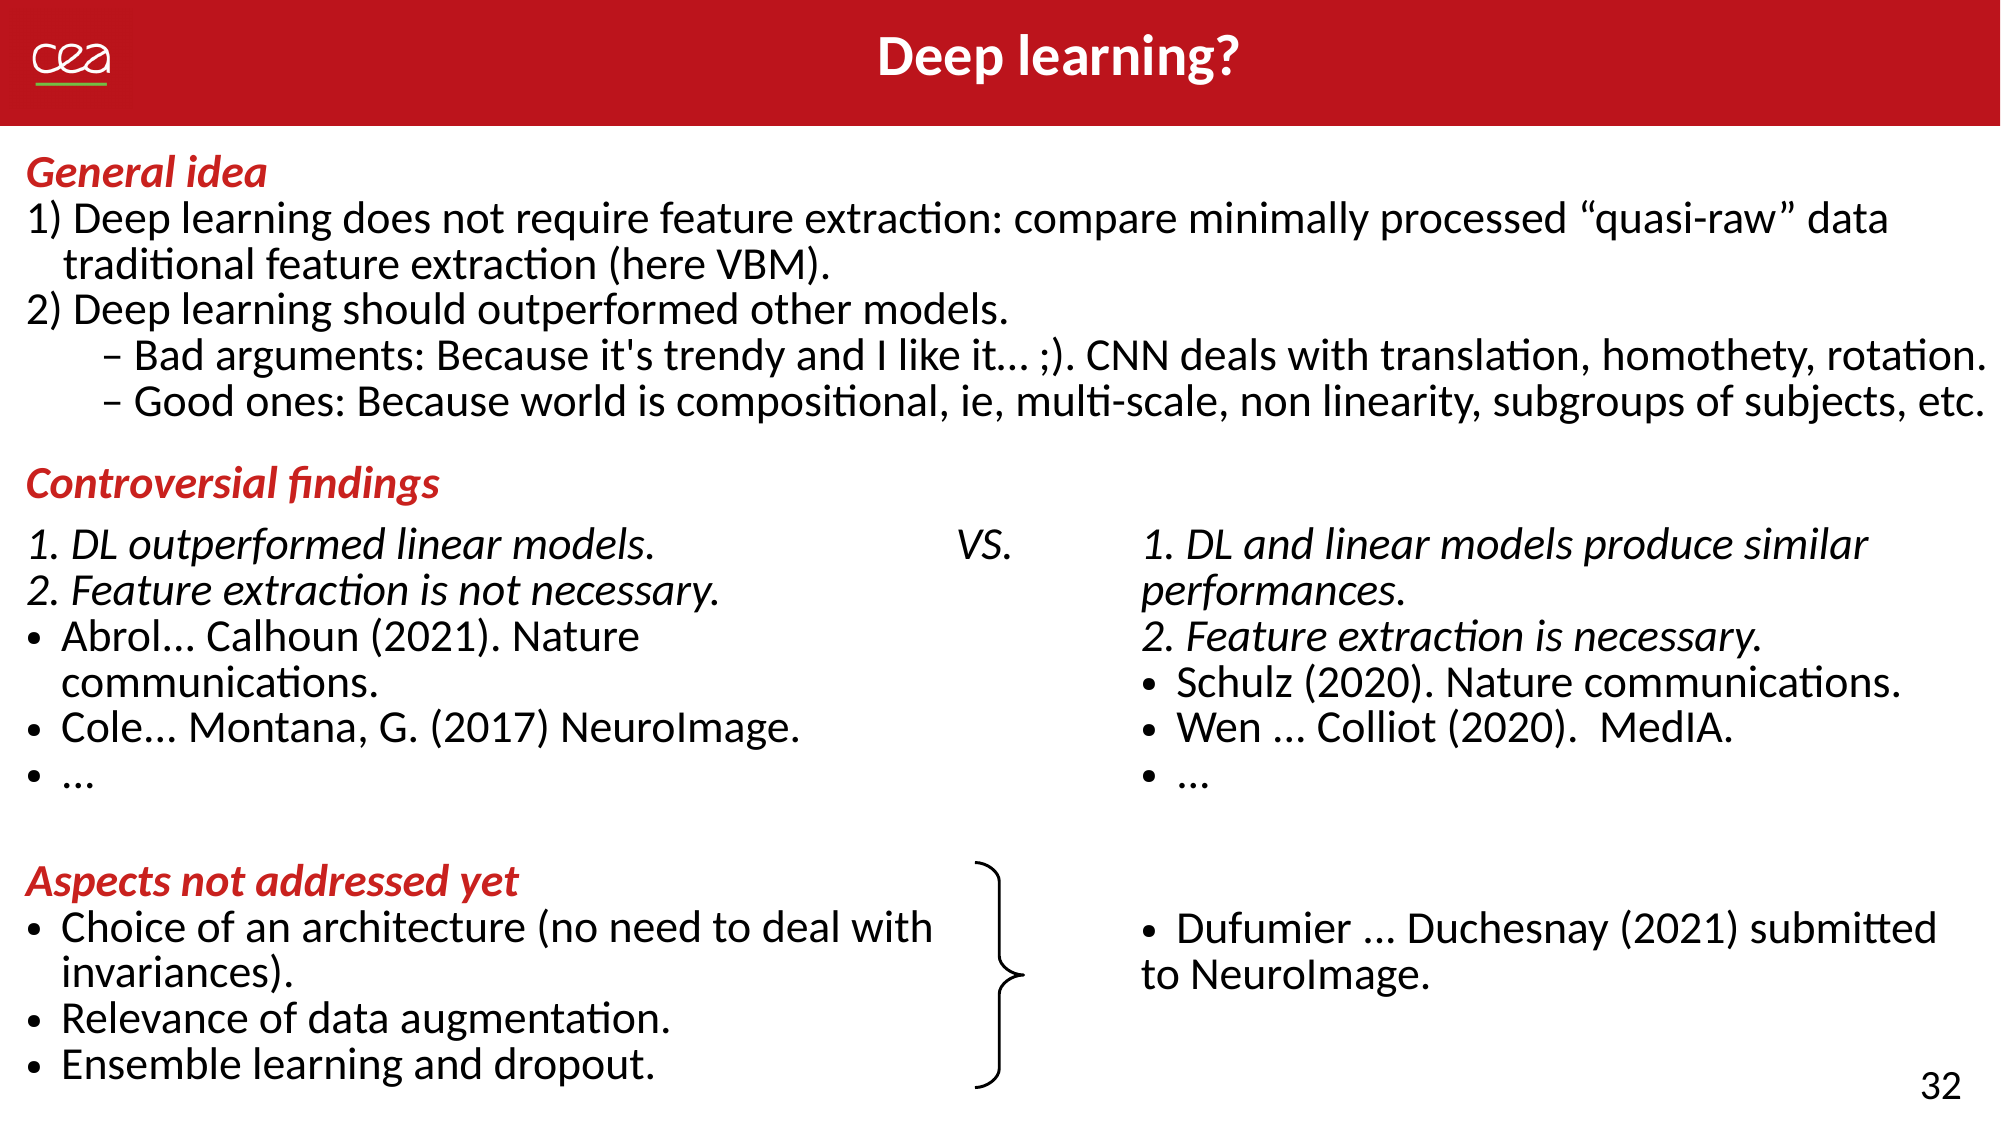

# Deep learning?
General idea
 Deep learning does not require feature extraction: compare minimally processed “quasi-raw” data
traditional feature extraction (here VBM).
 Deep learning should outperformed other models.
	– Bad arguments: Because it's trendy and I like it… ;). CNN deals with translation, homothety, rotation.
	– Good ones: Because world is compositional, ie, multi-scale, non linearity, subgroups of subjects, etc.
Controversial findings
1. DL outperformed linear models.
2. Feature extraction is not necessary.
Abrol... Calhoun (2021). Nature communications.
Cole... Montana, G. (2017) NeuroImage.
...
VS.
1. DL and linear models produce similar performances.
2. Feature extraction is necessary.
Schulz (2020). Nature communications.
Wen ... Colliot (2020). MedIA.
...
Aspects not addressed yet
Choice of an architecture (no need to deal with invariances).
Relevance of data augmentation.
Ensemble learning and dropout.
Dufumier ... Duchesnay (2021) submitted
to NeuroImage.